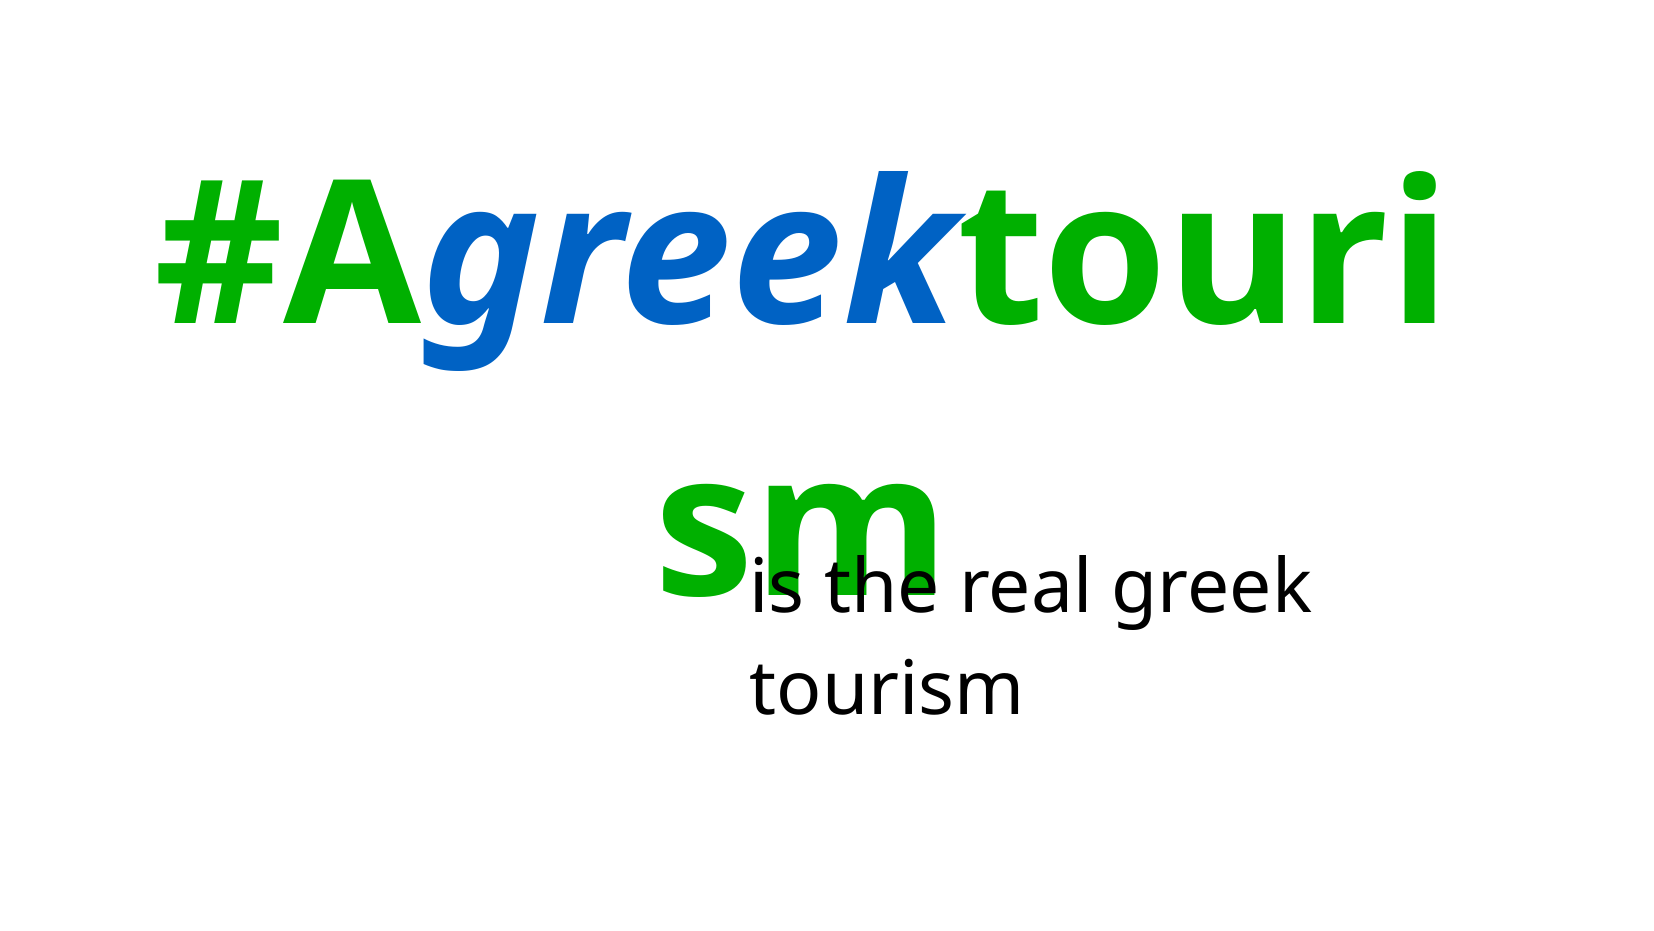

# #Agreektourism
is the real greek tourism